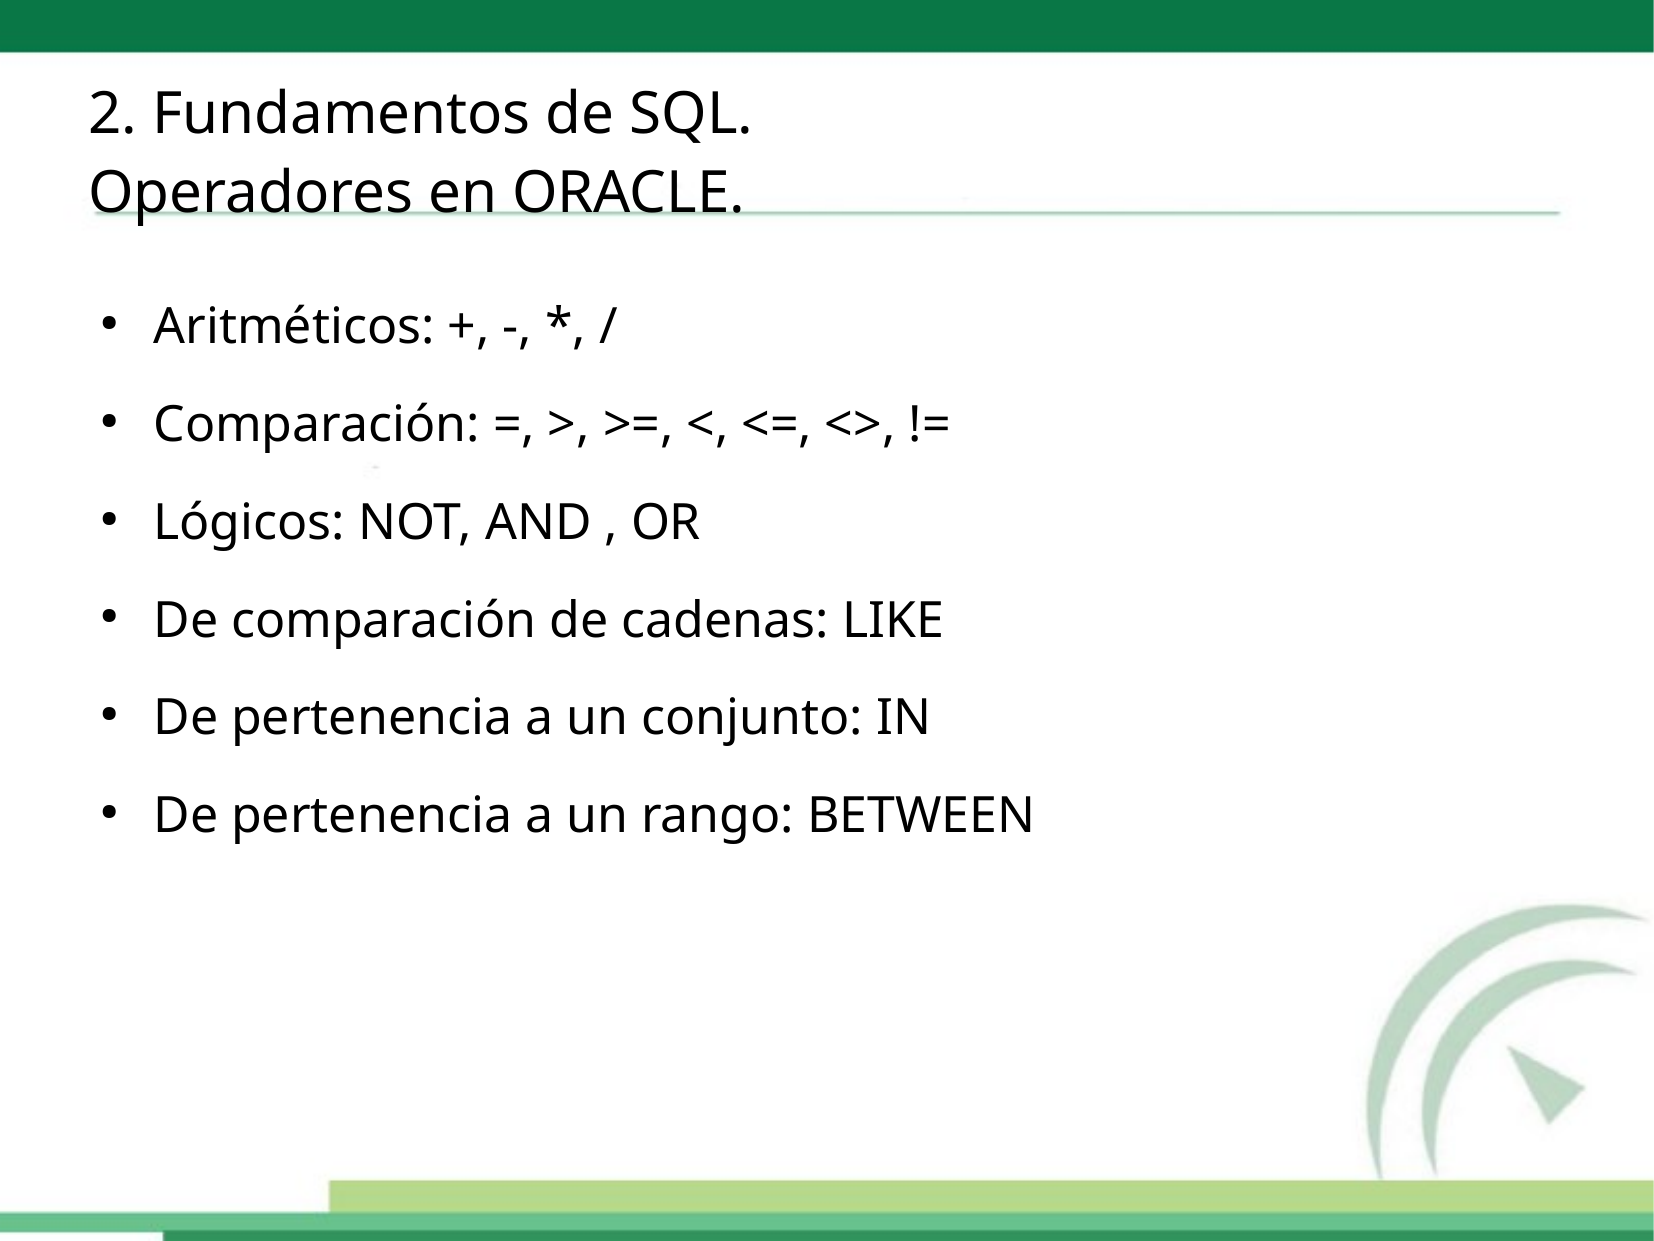

# 2. Fundamentos de SQL. Operadores en ORACLE.
Aritméticos: +, -, *, /
Comparación: =, >, >=, <, <=, <>, !=
Lógicos: NOT, AND , OR
De comparación de cadenas: LIKE
De pertenencia a un conjunto: IN
De pertenencia a un rango: BETWEEN